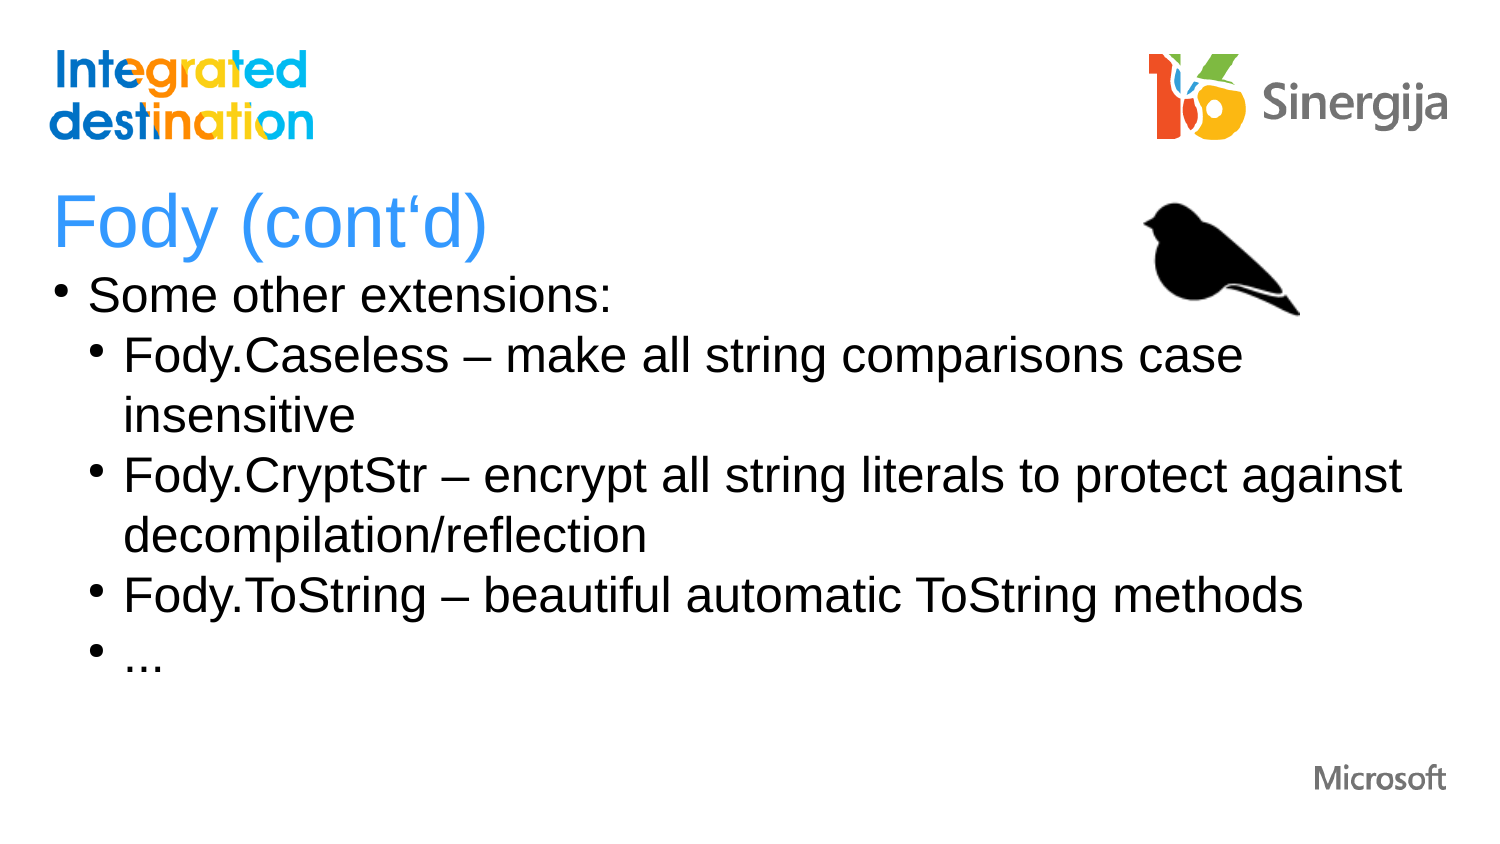

Fody (cont‘d)
Some other extensions:
Fody.Caseless – make all string comparisons case insensitive
Fody.CryptStr – encrypt all string literals to protect against decompilation/reflection
Fody.ToString – beautiful automatic ToString methods
...